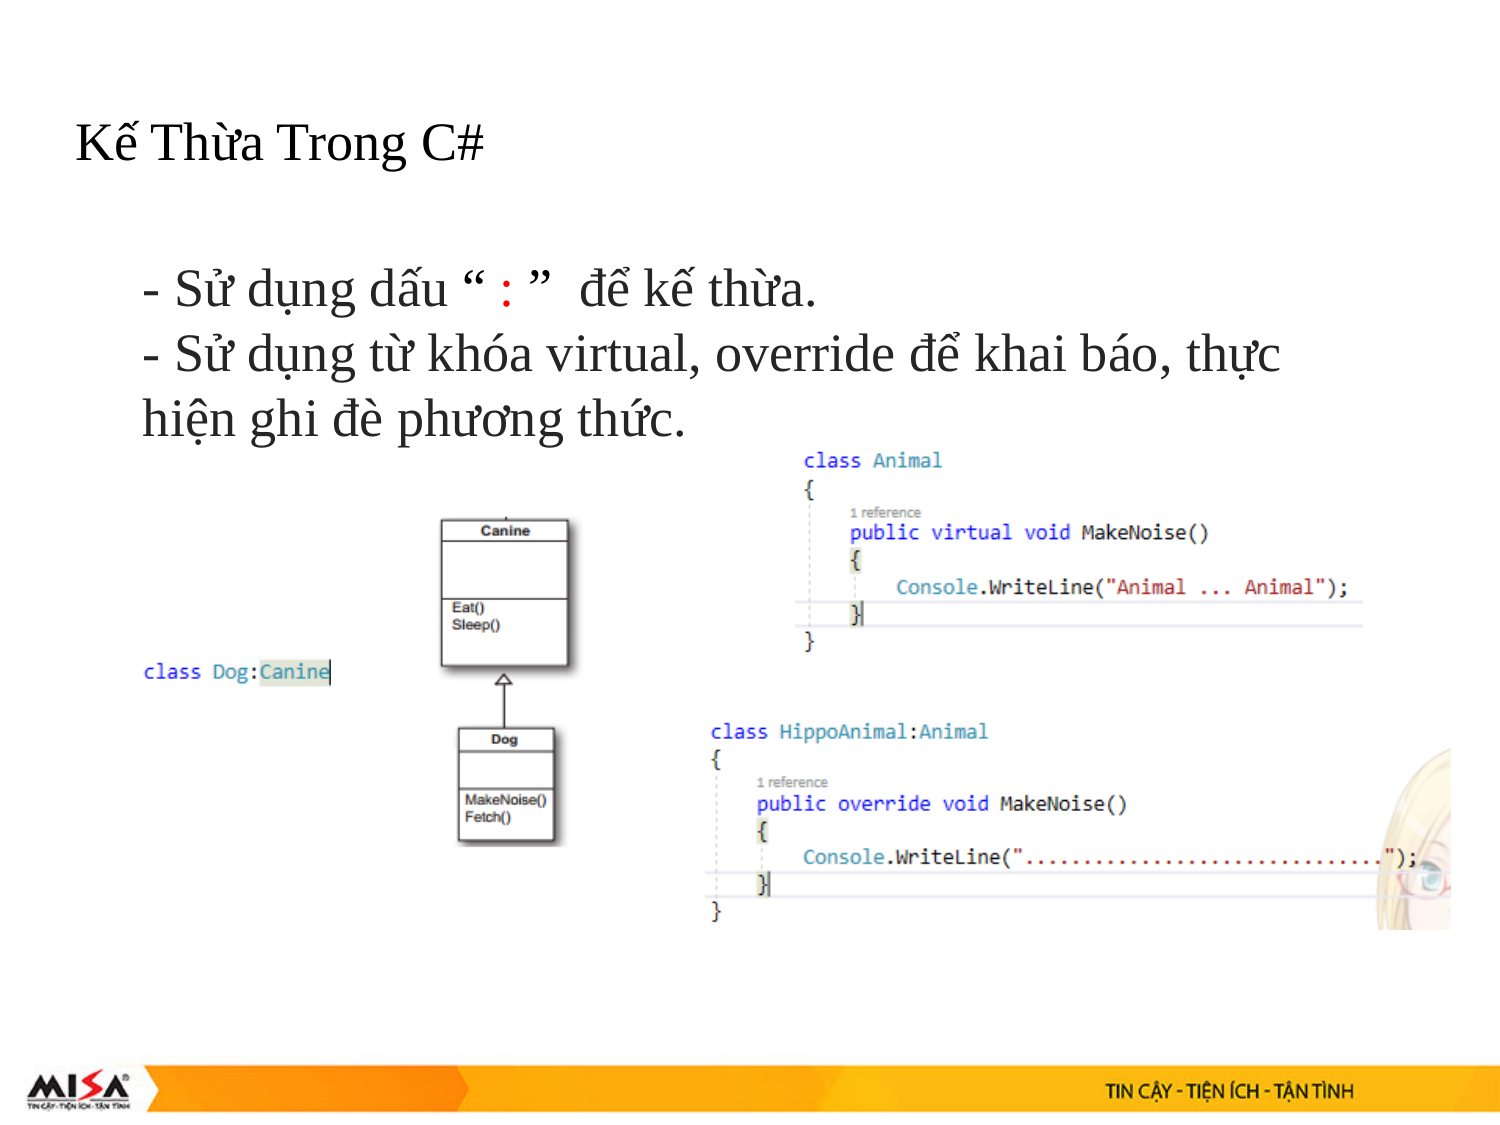

# Kế Thừa Trong C#
- Sử dụng dấu “ : ” để kế thừa.
- Sử dụng từ khóa virtual, override để khai báo, thực hiện ghi đè phương thức.